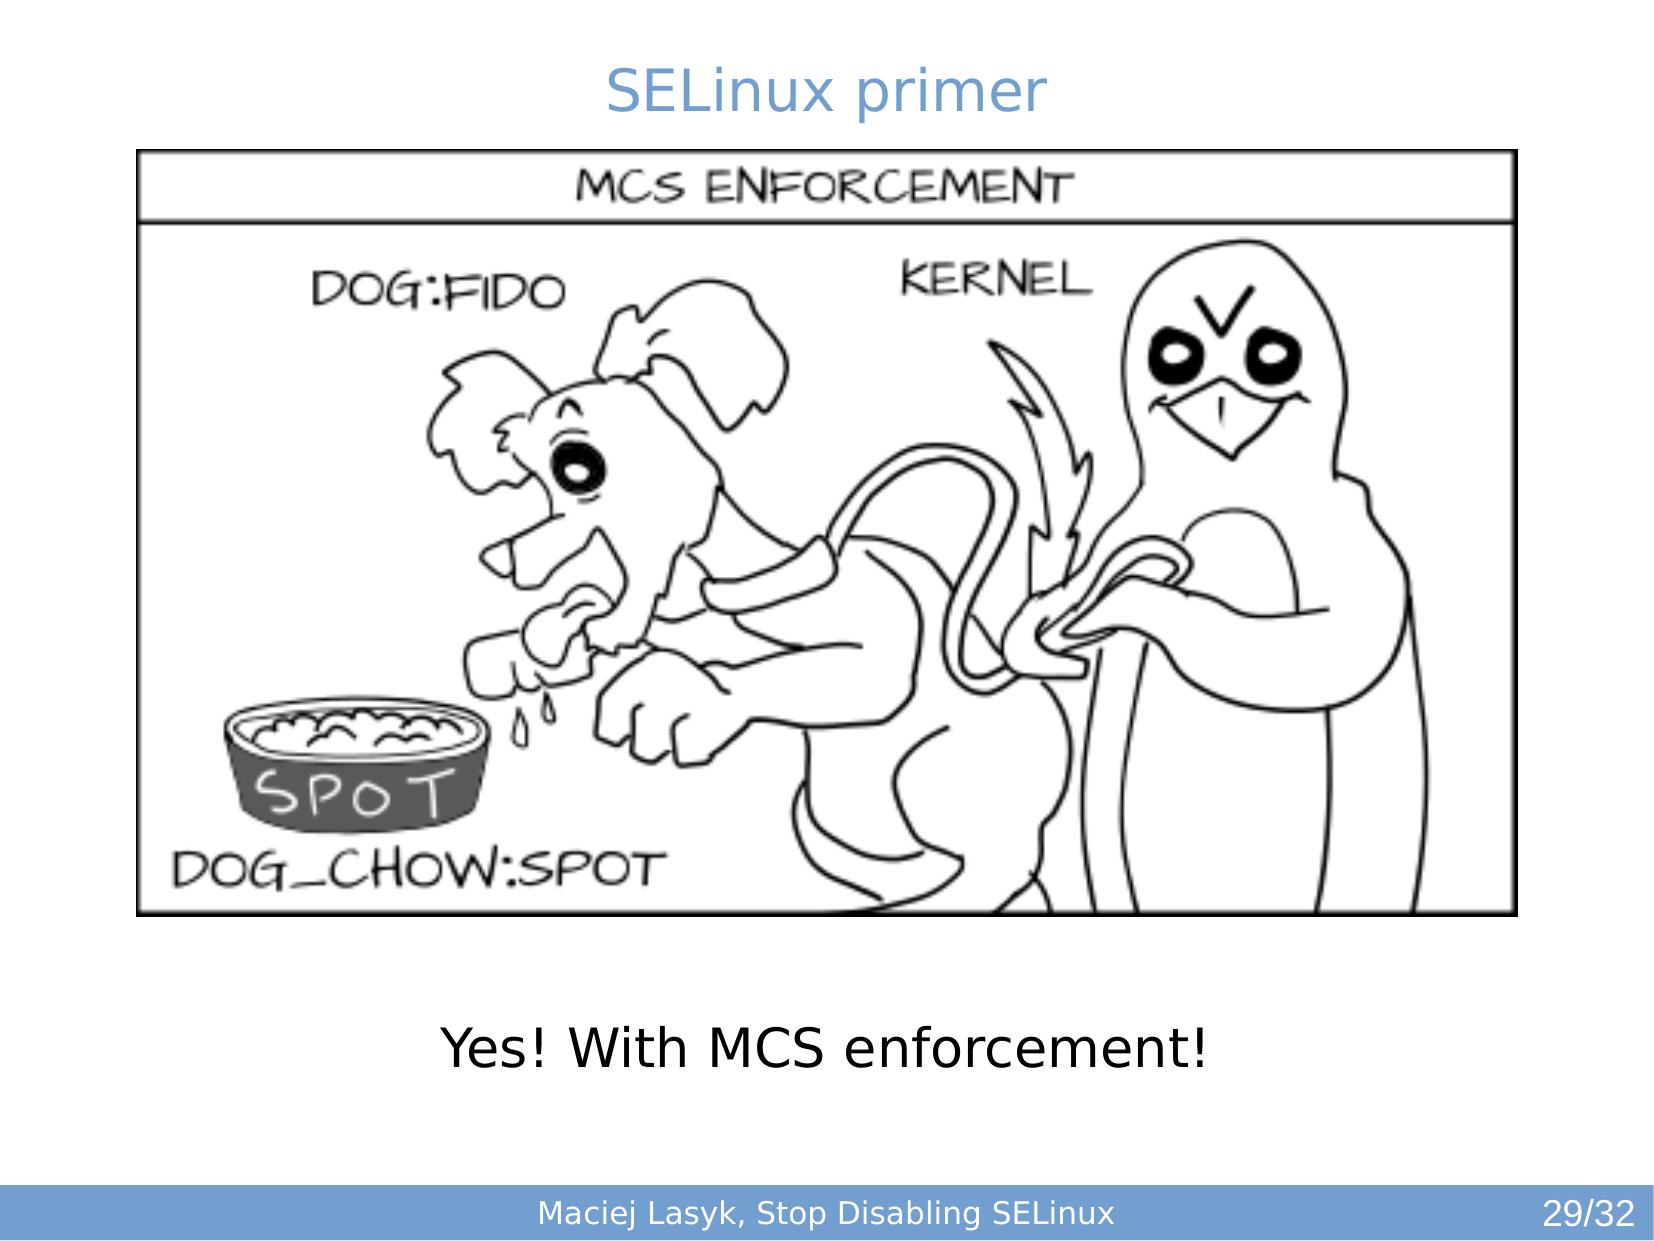

SELinux primer
Yes! With MCS enforcement!
 29/32
Maciej Lasyk, High Availability Explained
Maciej Lasyk, Stop Disabling SELinux